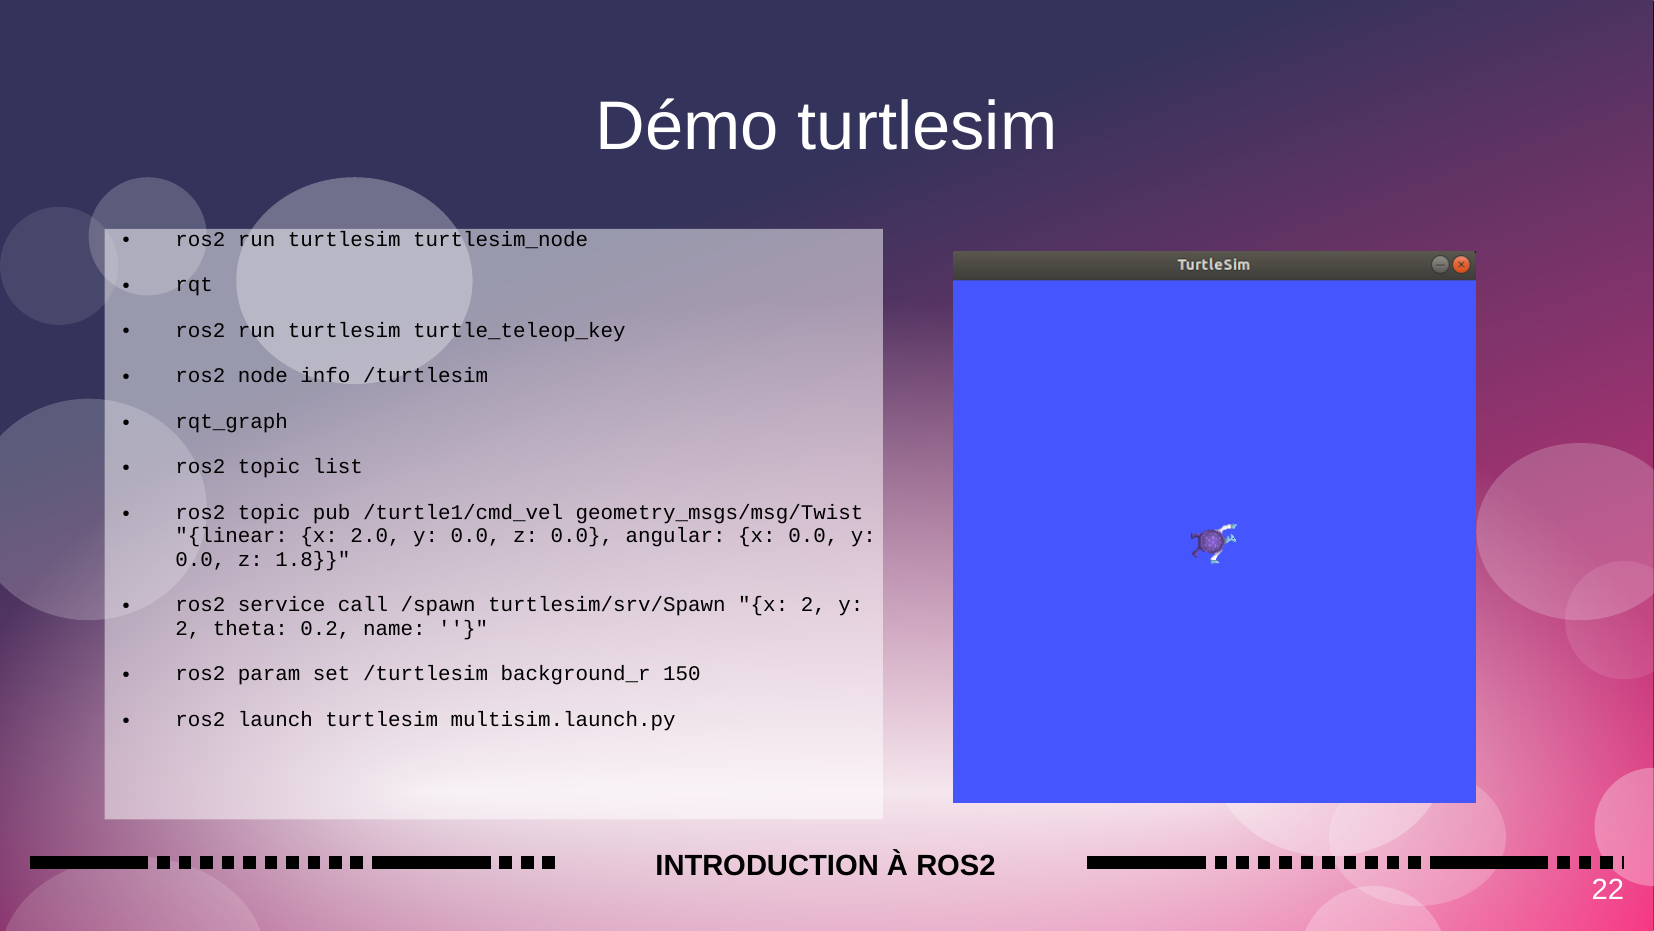

# Démo turtlesim
ros2 run turtlesim turtlesim_node
rqt
ros2 run turtlesim turtle_teleop_key
ros2 node info /turtlesim
rqt_graph
ros2 topic list
ros2 topic pub /turtle1/cmd_vel geometry_msgs/msg/Twist "{linear: {x: 2.0, y: 0.0, z: 0.0}, angular: {x: 0.0, y: 0.0, z: 1.8}}"
ros2 service call /spawn turtlesim/srv/Spawn "{x: 2, y: 2, theta: 0.2, name: ''}"
ros2 param set /turtlesim background_r 150
ros2 launch turtlesim multisim.launch.py